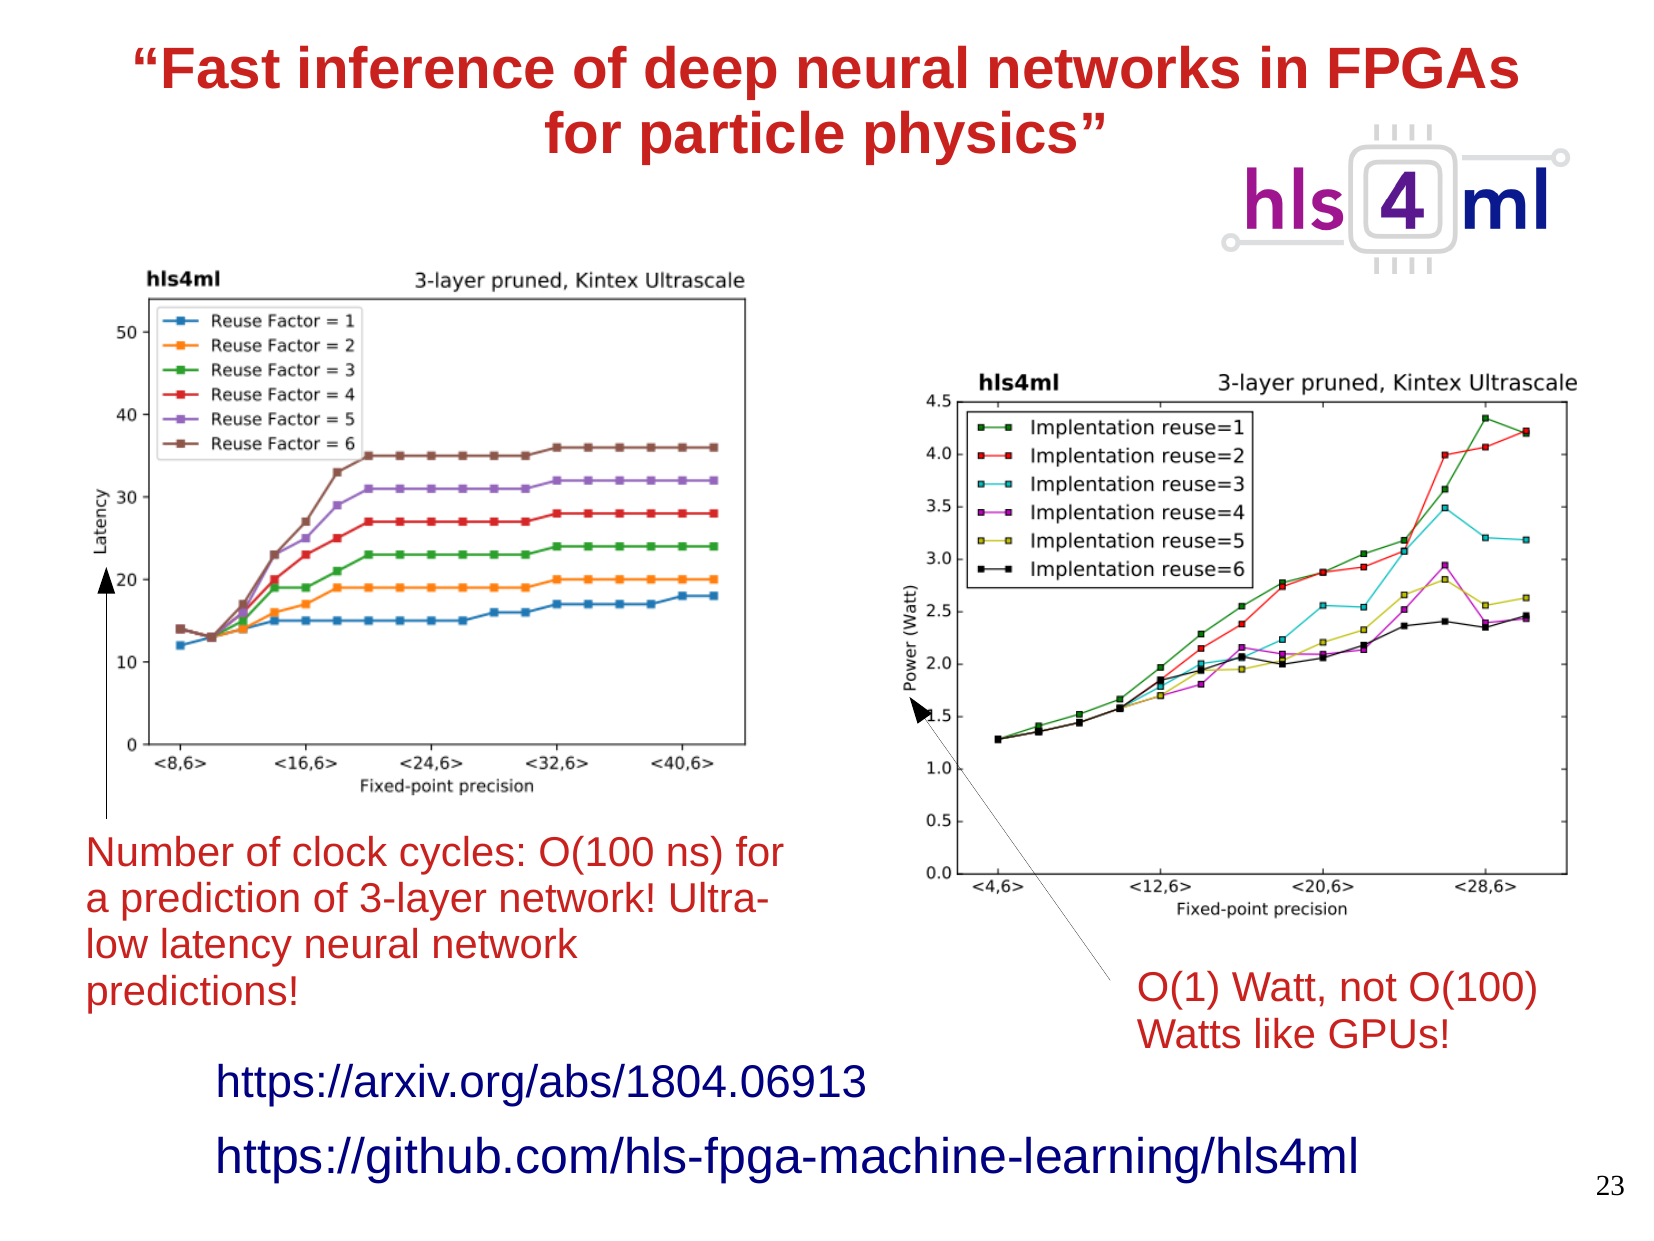

“Fast inference of deep neural networks in FPGAs for particle physics”
Number of clock cycles: O(100 ns) for a prediction of 3-layer network! Ultra-low latency neural network predictions!
O(1) Watt, not O(100) Watts like GPUs!
https://arxiv.org/abs/1804.06913
https://github.com/hls-fpga-machine-learning/hls4ml
23